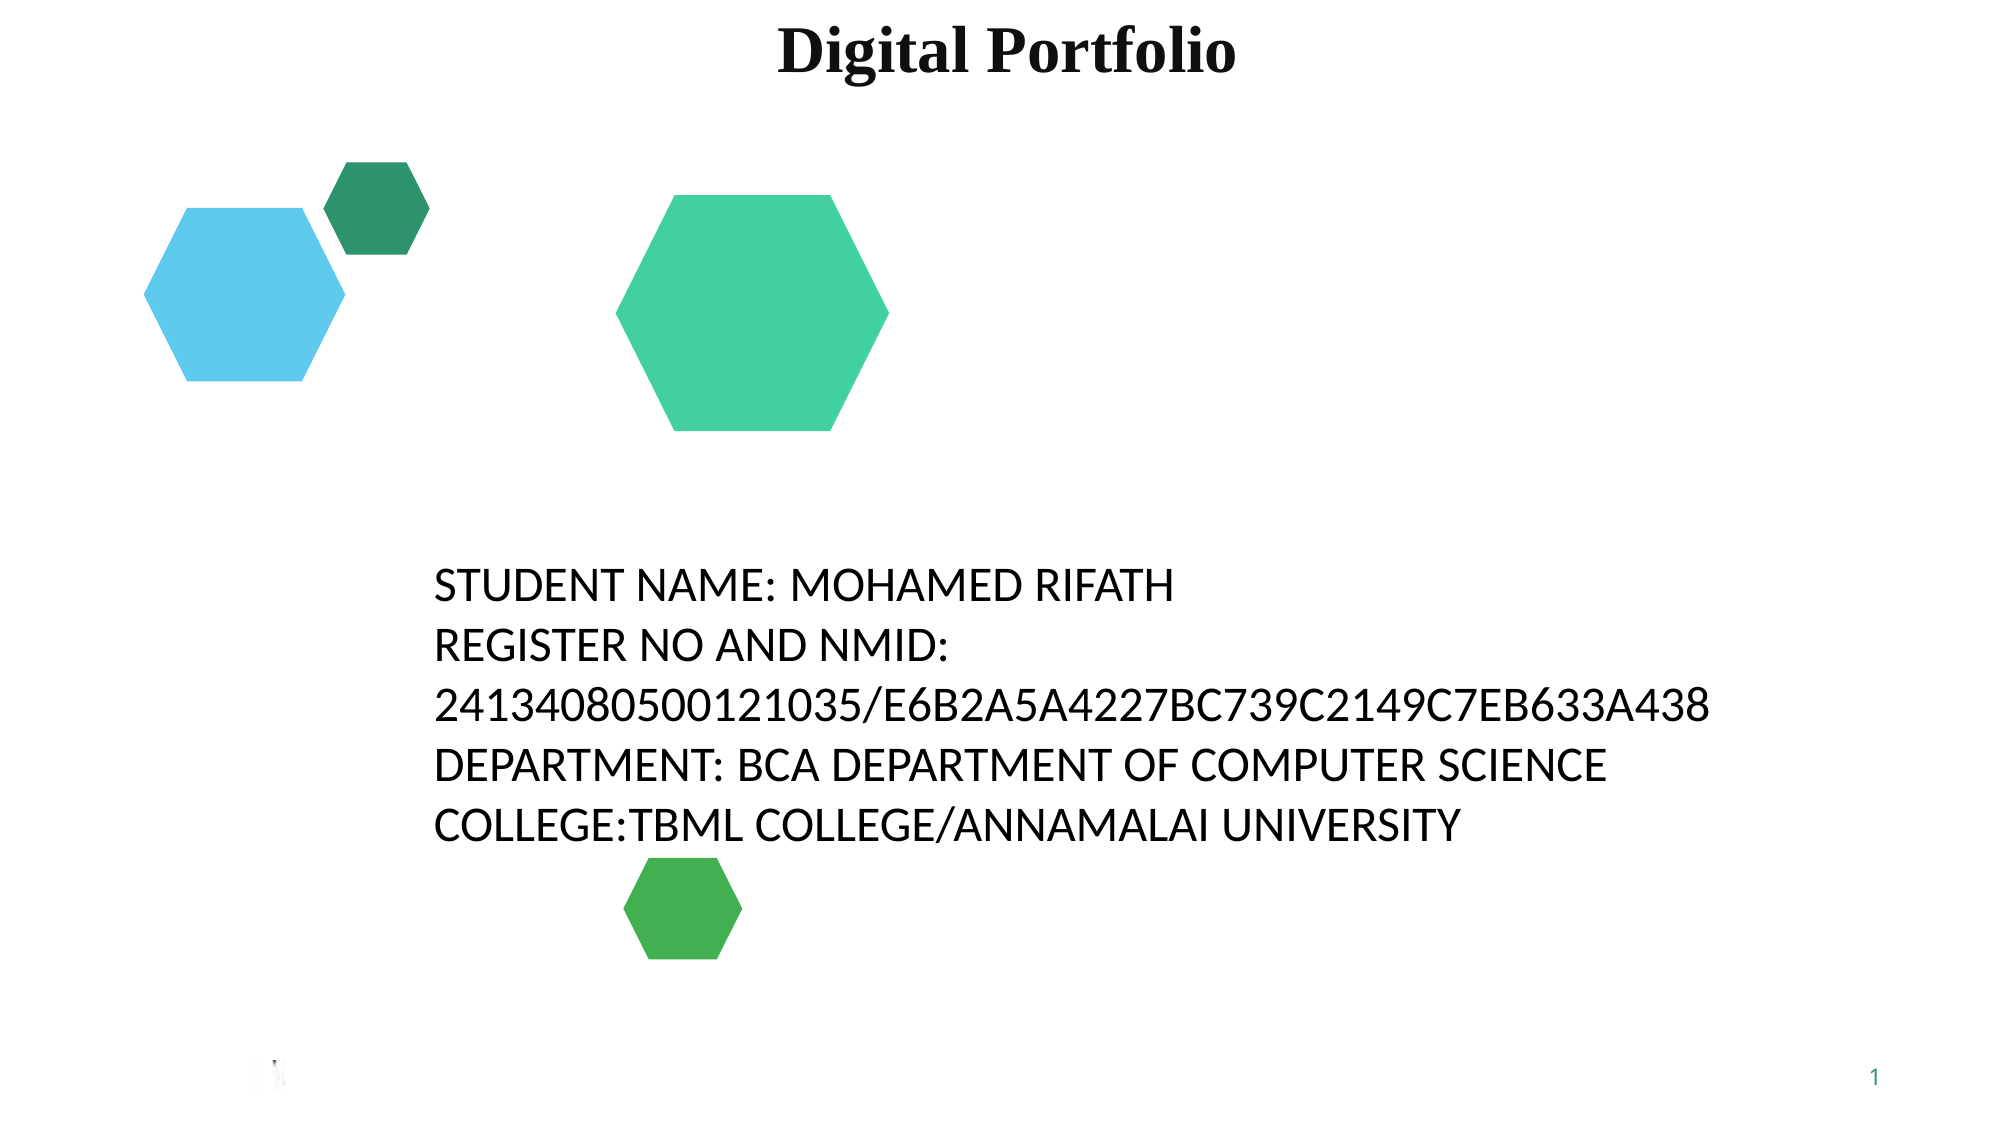

# Digital Portfolio
STUDENT NAME: MOHAMED RIFATH
REGISTER NO AND NMID: 24134080500121035/E6B2A5A4227BC739C2149C7EB633A438
DEPARTMENT: BCA DEPARTMENT OF COMPUTER SCIENCE
COLLEGE:TBML COLLEGE/ANNAMALAI UNIVERSITY